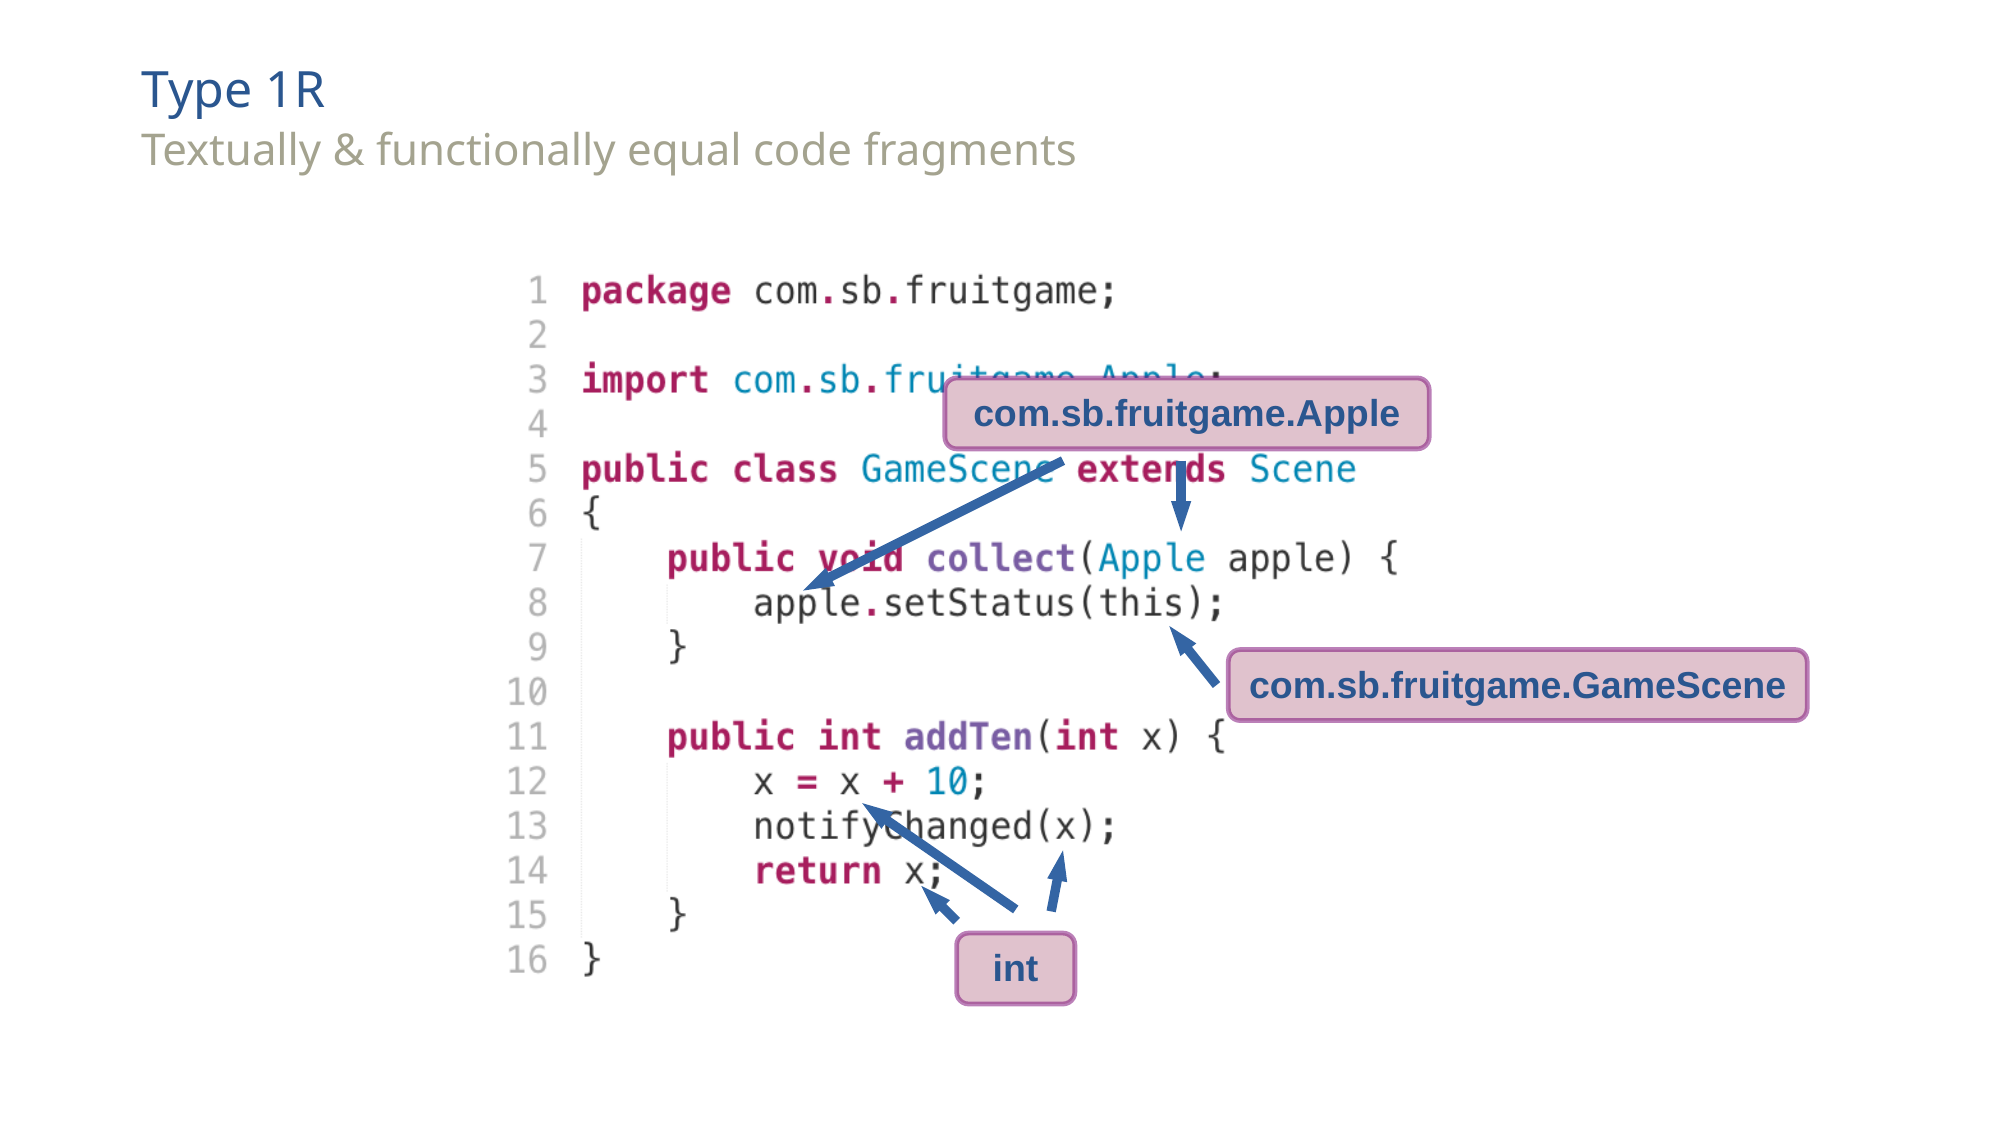

Type 1R
Textually & functionally equal code fragments
com.sb.fruitgame.Apple
com.sb.fruitgame.GameScene
int